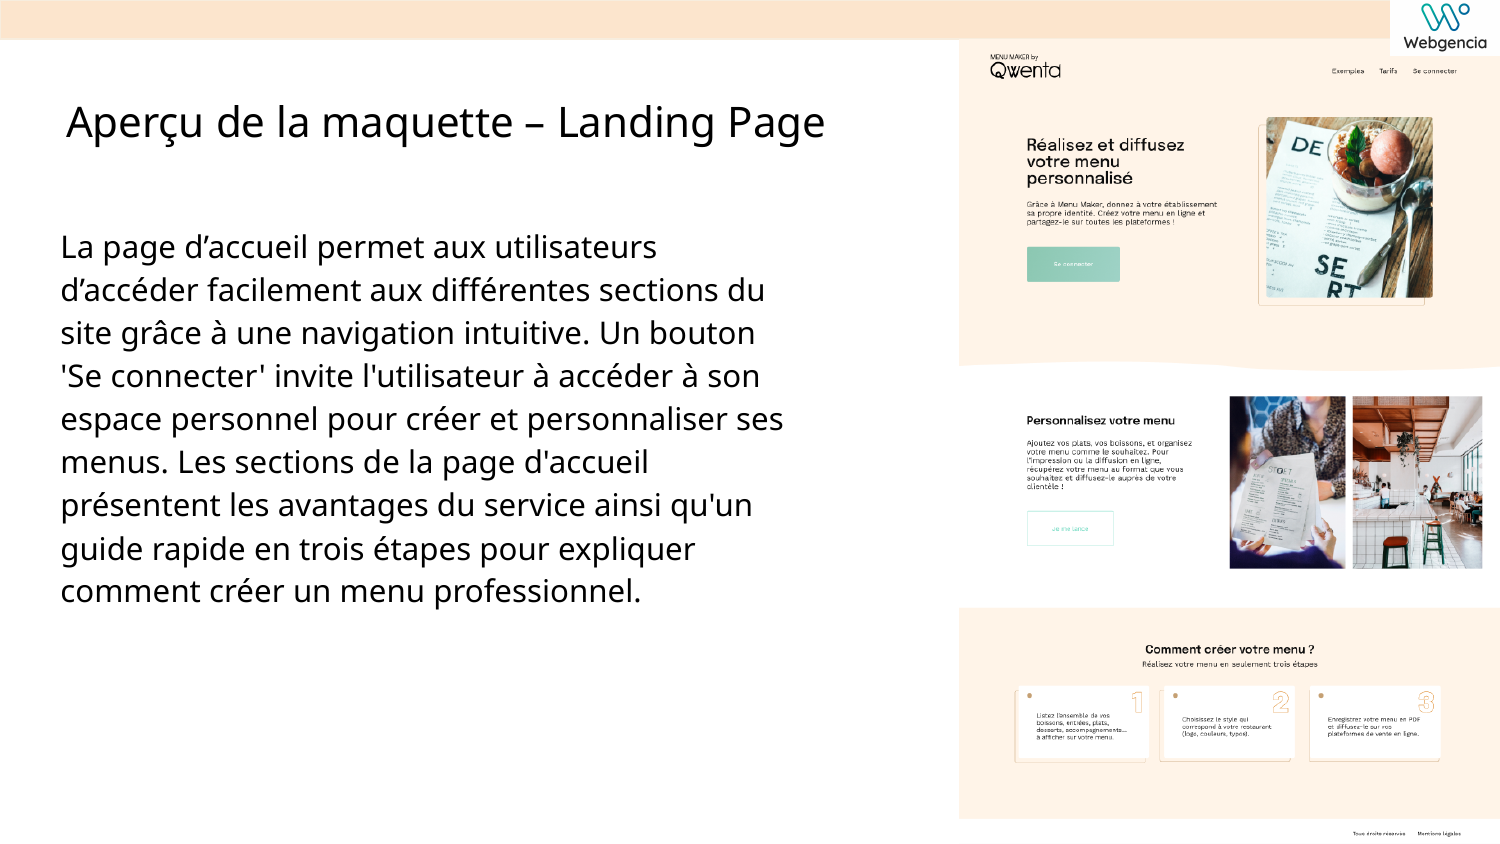

# Aperçu de la maquette – Landing Page
La page d’accueil permet aux utilisateurs d’accéder facilement aux différentes sections du site grâce à une navigation intuitive. Un bouton 'Se connecter' invite l'utilisateur à accéder à son espace personnel pour créer et personnaliser ses menus. Les sections de la page d'accueil présentent les avantages du service ainsi qu'un guide rapide en trois étapes pour expliquer comment créer un menu professionnel.